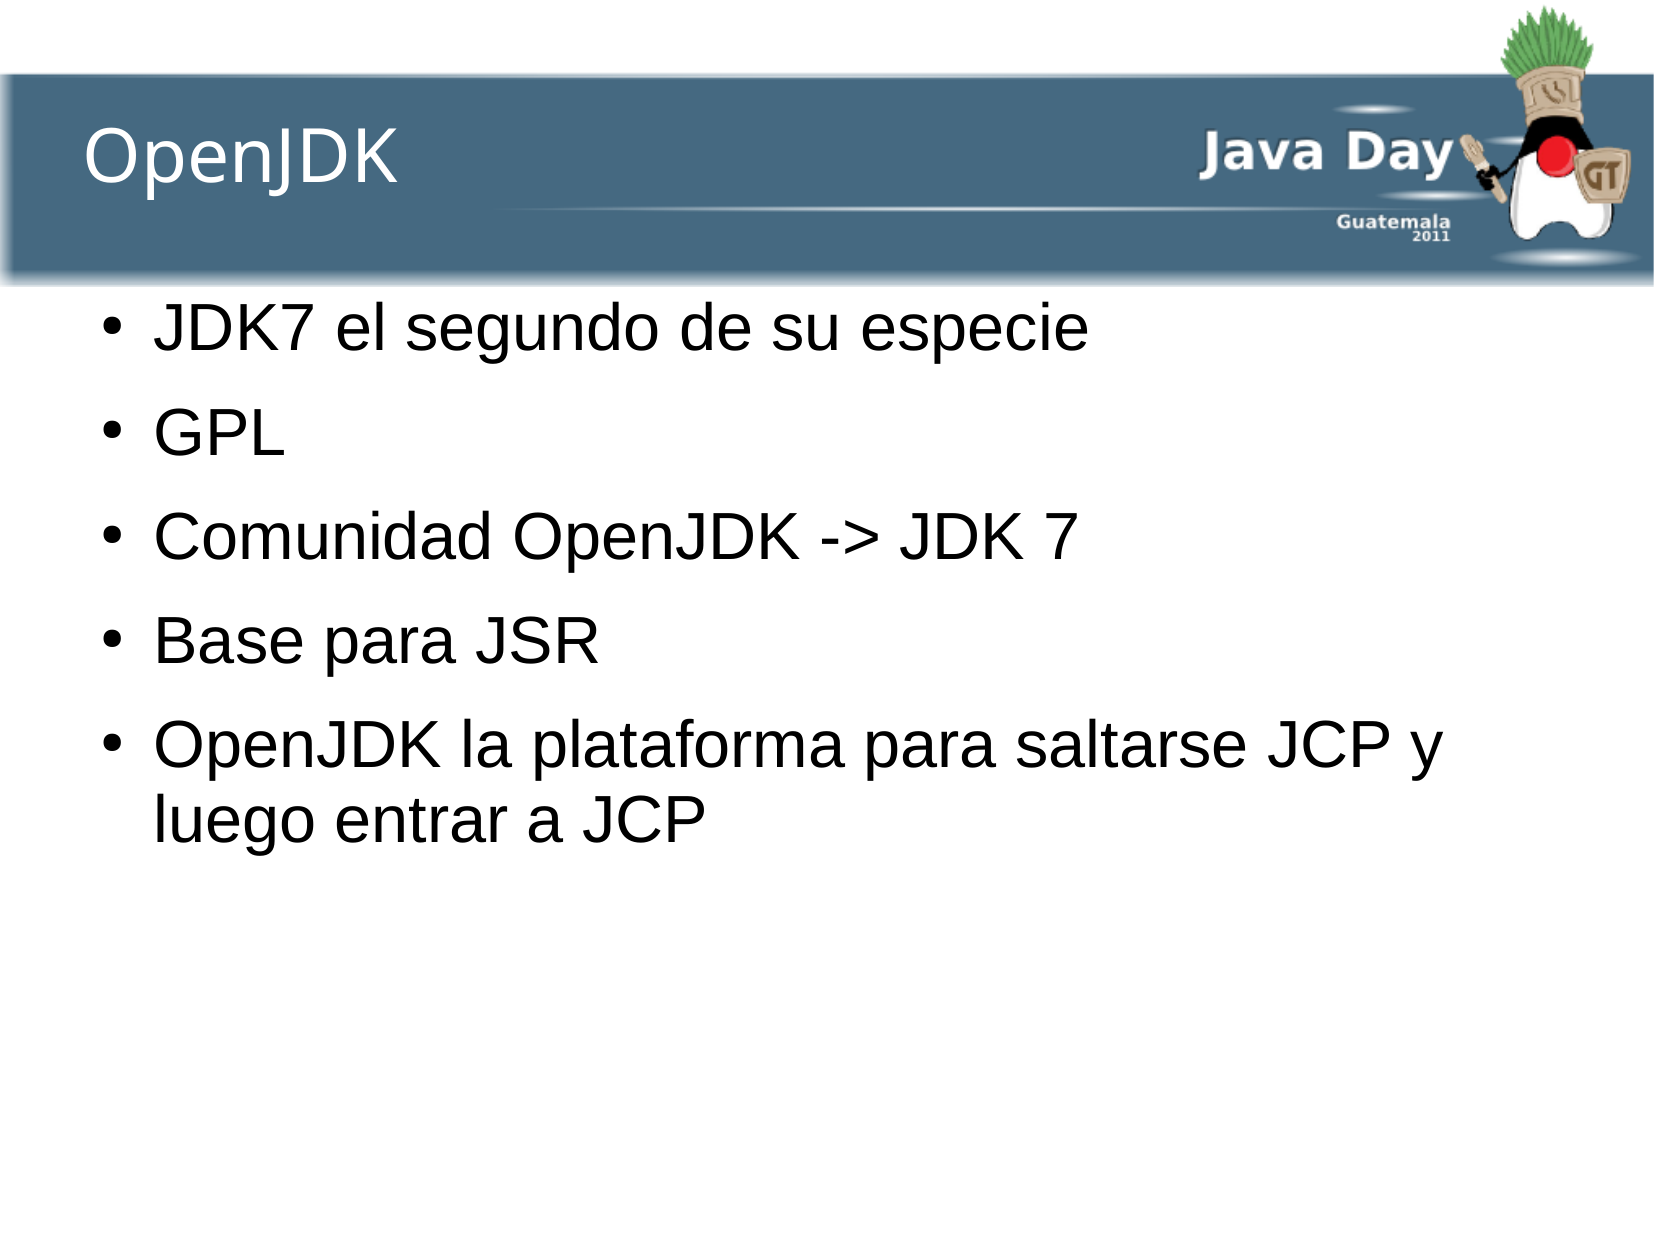

# OpenJDK
JDK7 el segundo de su especie
GPL
Comunidad OpenJDK -> JDK 7
Base para JSR
OpenJDK la plataforma para saltarse JCP y luego entrar a JCP